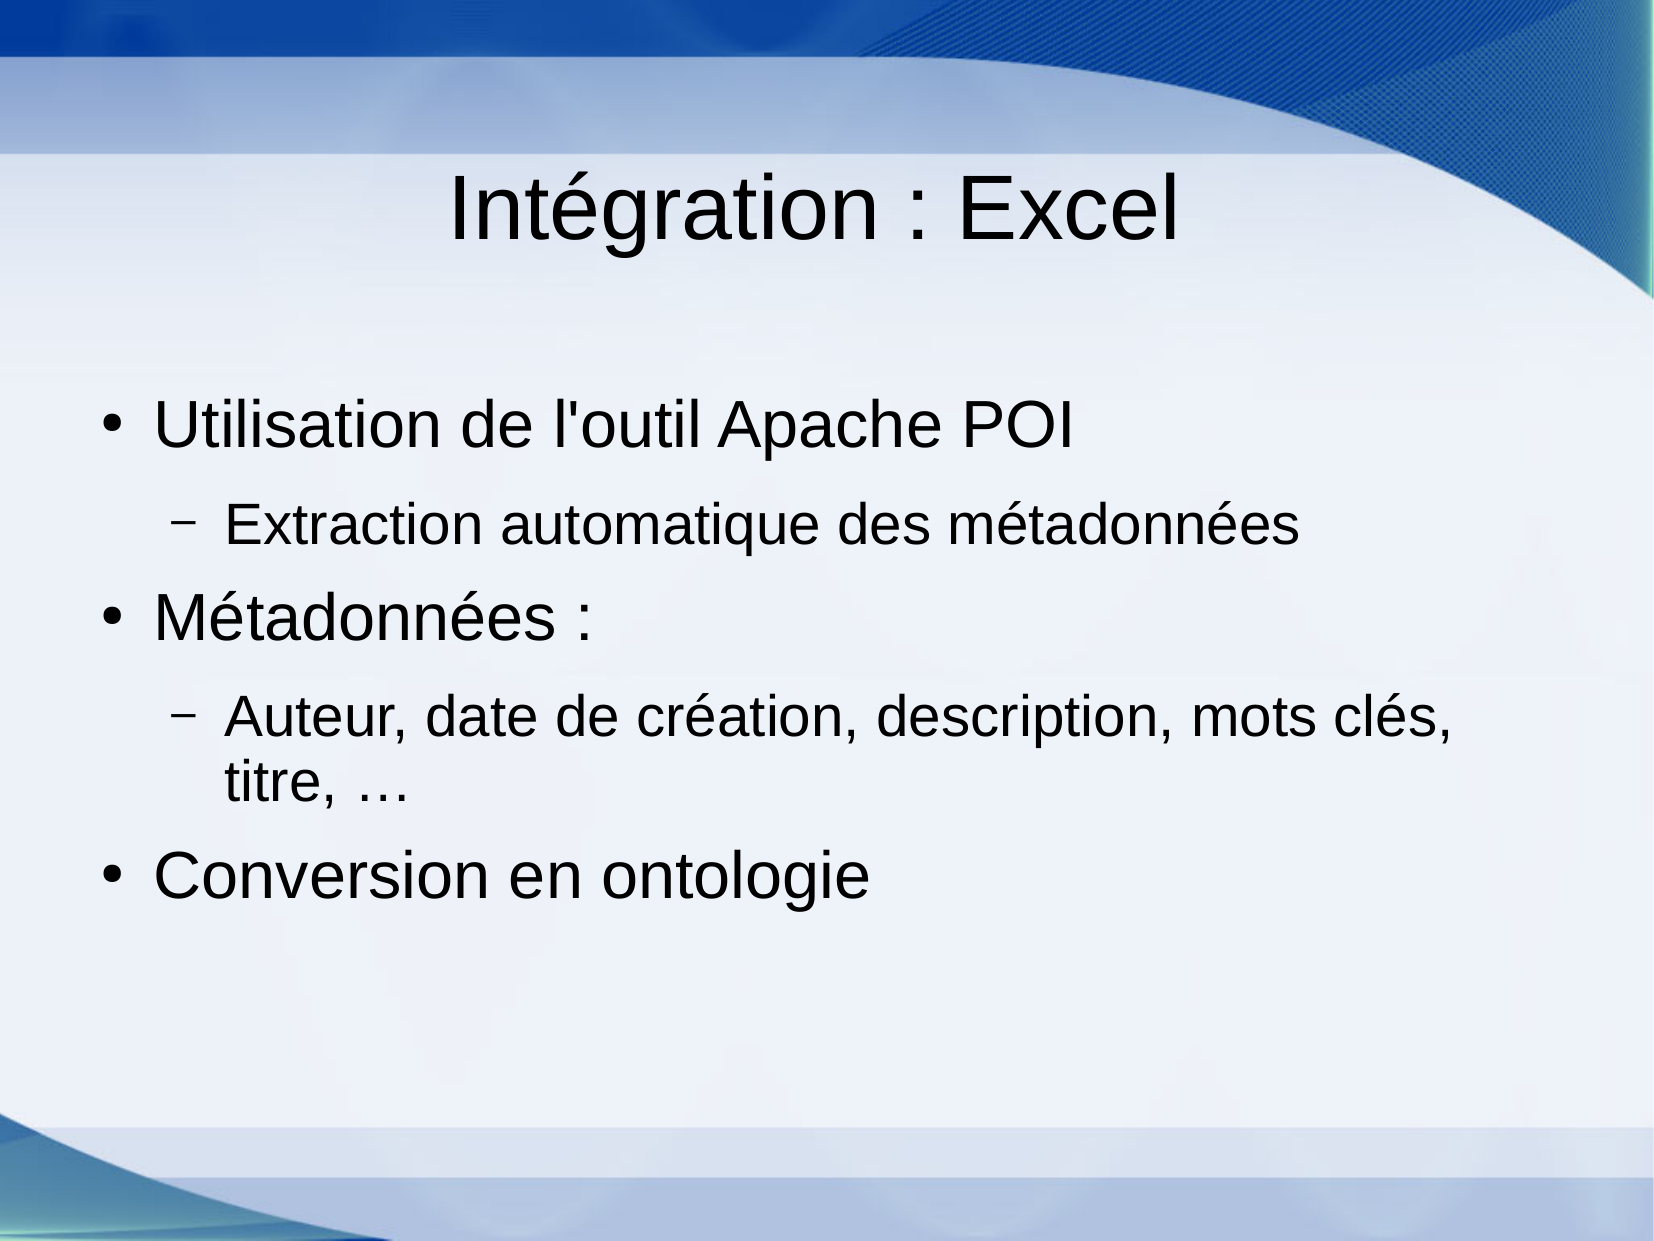

# Intégration : Excel
Utilisation de l'outil Apache POI
Extraction automatique des métadonnées
Métadonnées :
Auteur, date de création, description, mots clés, titre, …
Conversion en ontologie